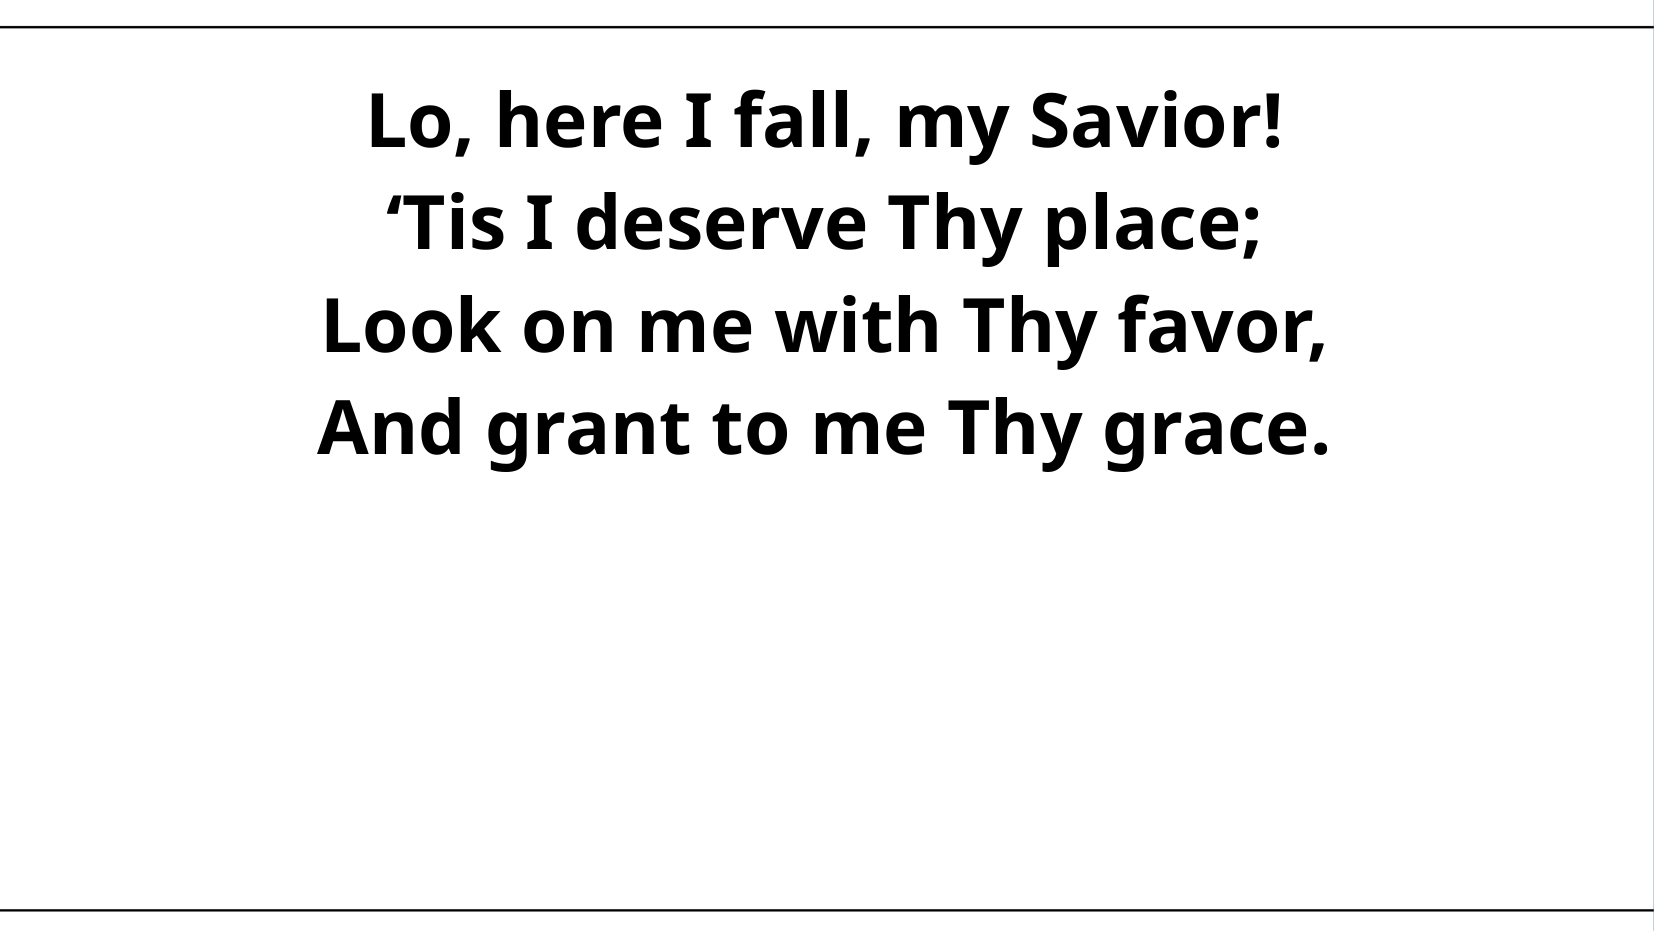

Lo, here I fall, my Savior!
‘Tis I deserve Thy place;
Look on me with Thy favor,
And grant to me Thy grace.